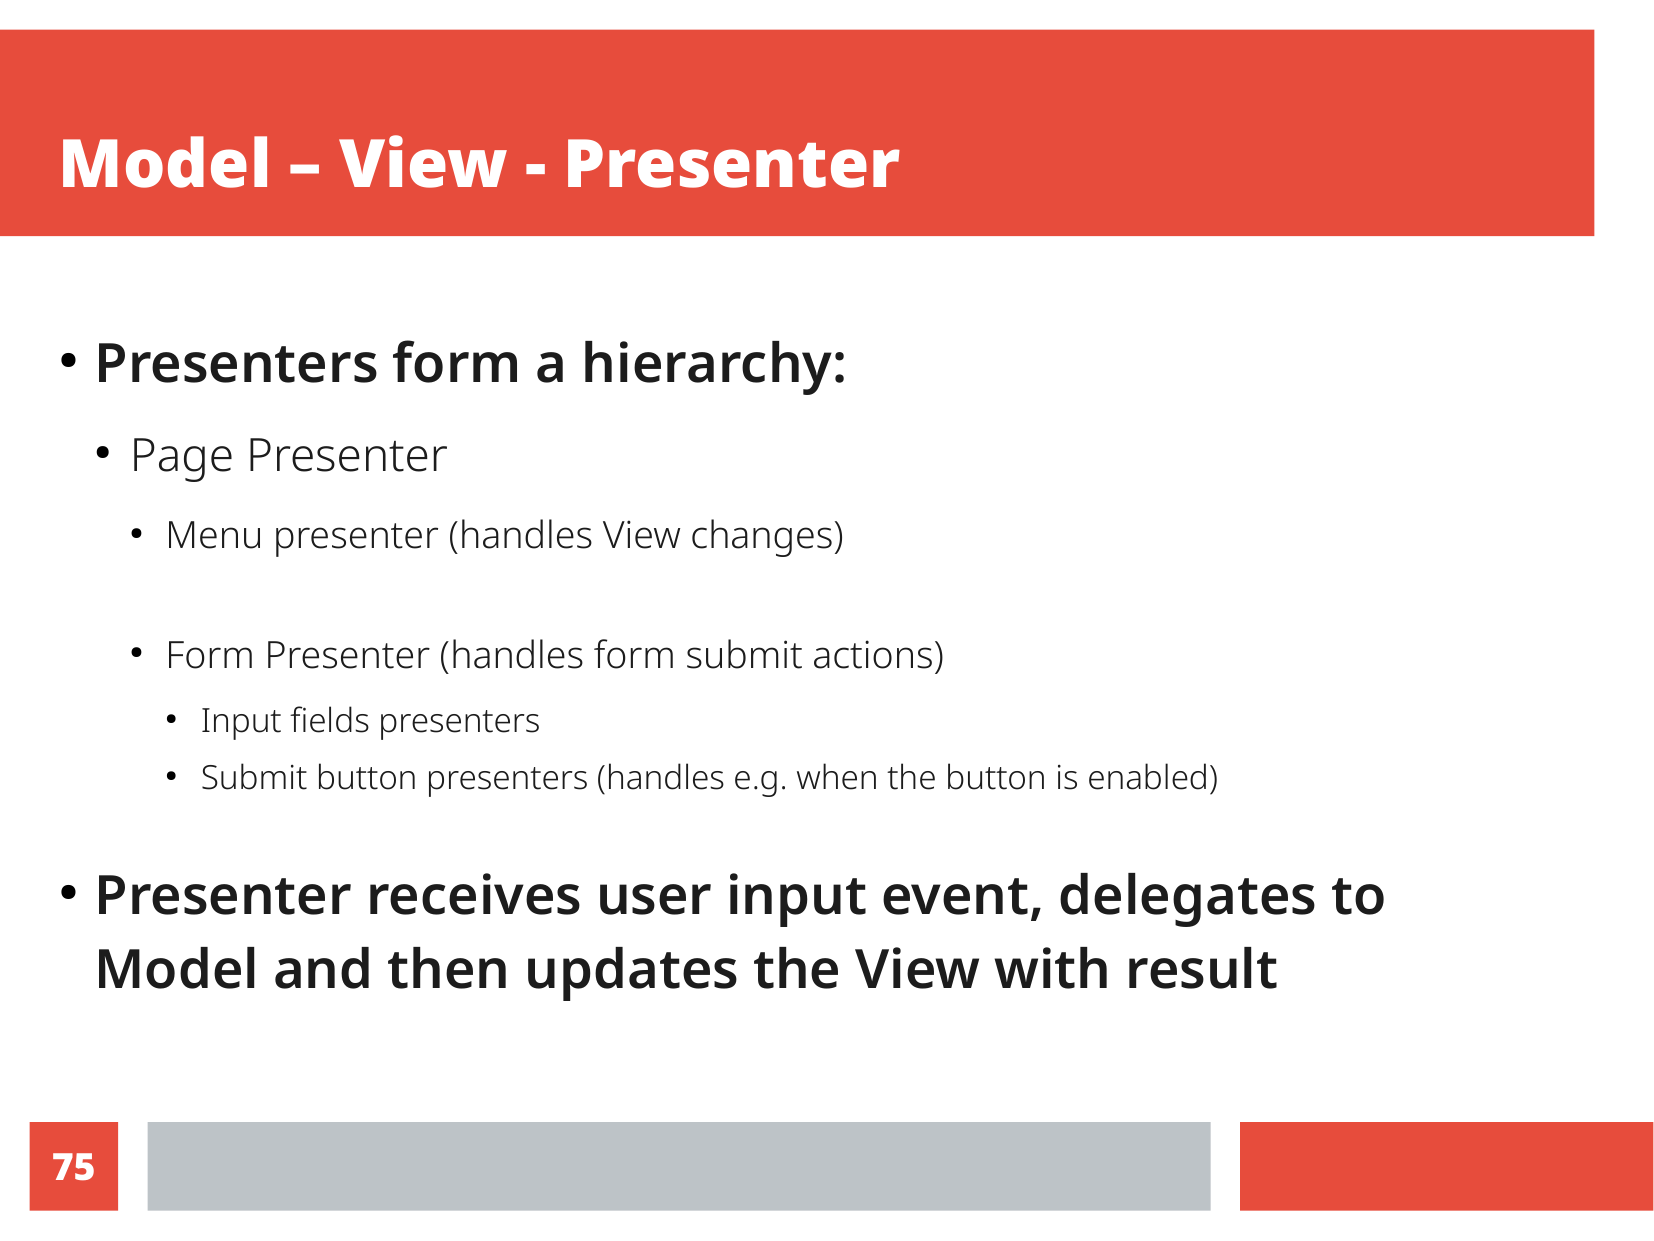

# Model – View - Presenter
Presenters form a hierarchy:
Page Presenter
Menu presenter (handles View changes)
Form Presenter (handles form submit actions)
Input fields presenters
Submit button presenters (handles e.g. when the button is enabled)
Presenter receives user input event, delegates to Model and then updates the View with result
75